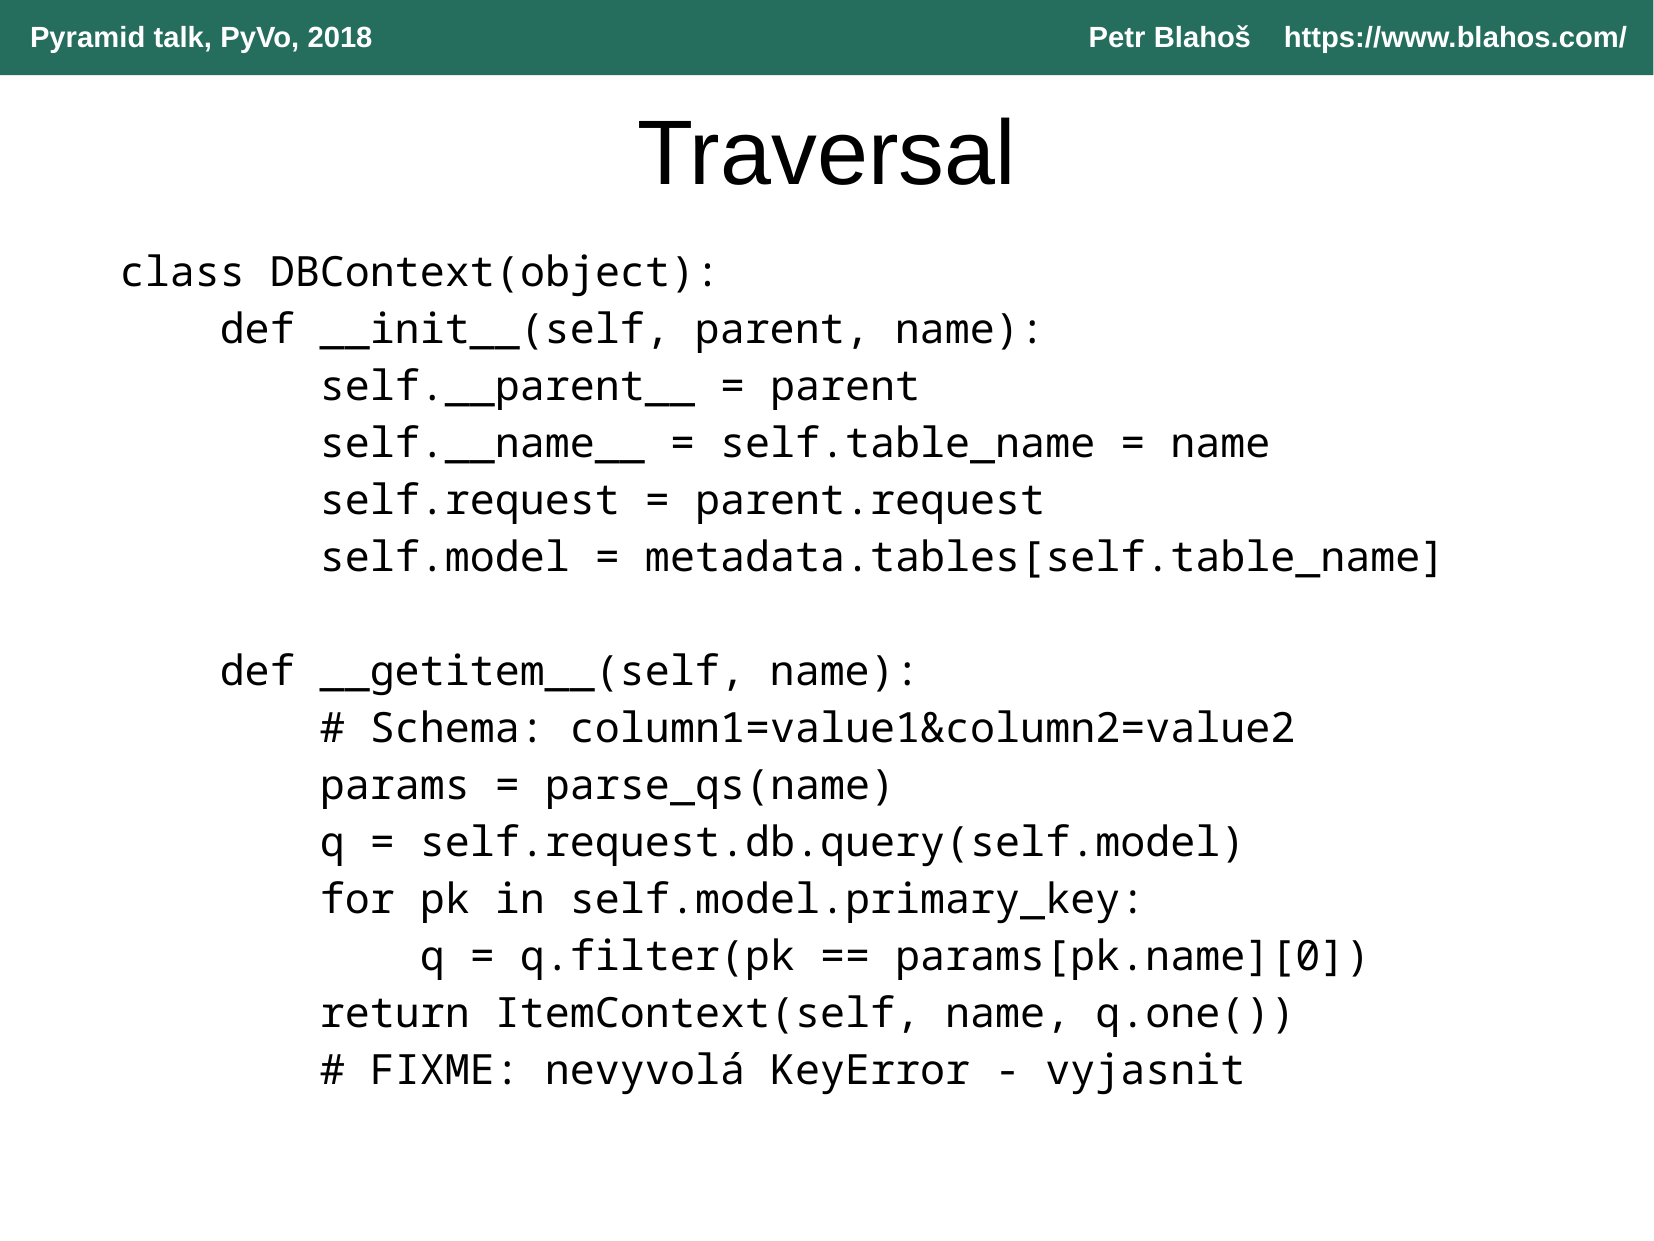

# Traversal
class DBContext(object):
 def __init__(self, parent, name):
 self.__parent__ = parent
 self.__name__ = self.table_name = name
 self.request = parent.request
 self.model = metadata.tables[self.table_name]
 def __getitem__(self, name):
 # Schema: column1=value1&column2=value2
 params = parse_qs(name)
 q = self.request.db.query(self.model)
 for pk in self.model.primary_key:
 q = q.filter(pk == params[pk.name][0])
 return ItemContext(self, name, q.one())
 # FIXME: nevyvolá KeyError - vyjasnit